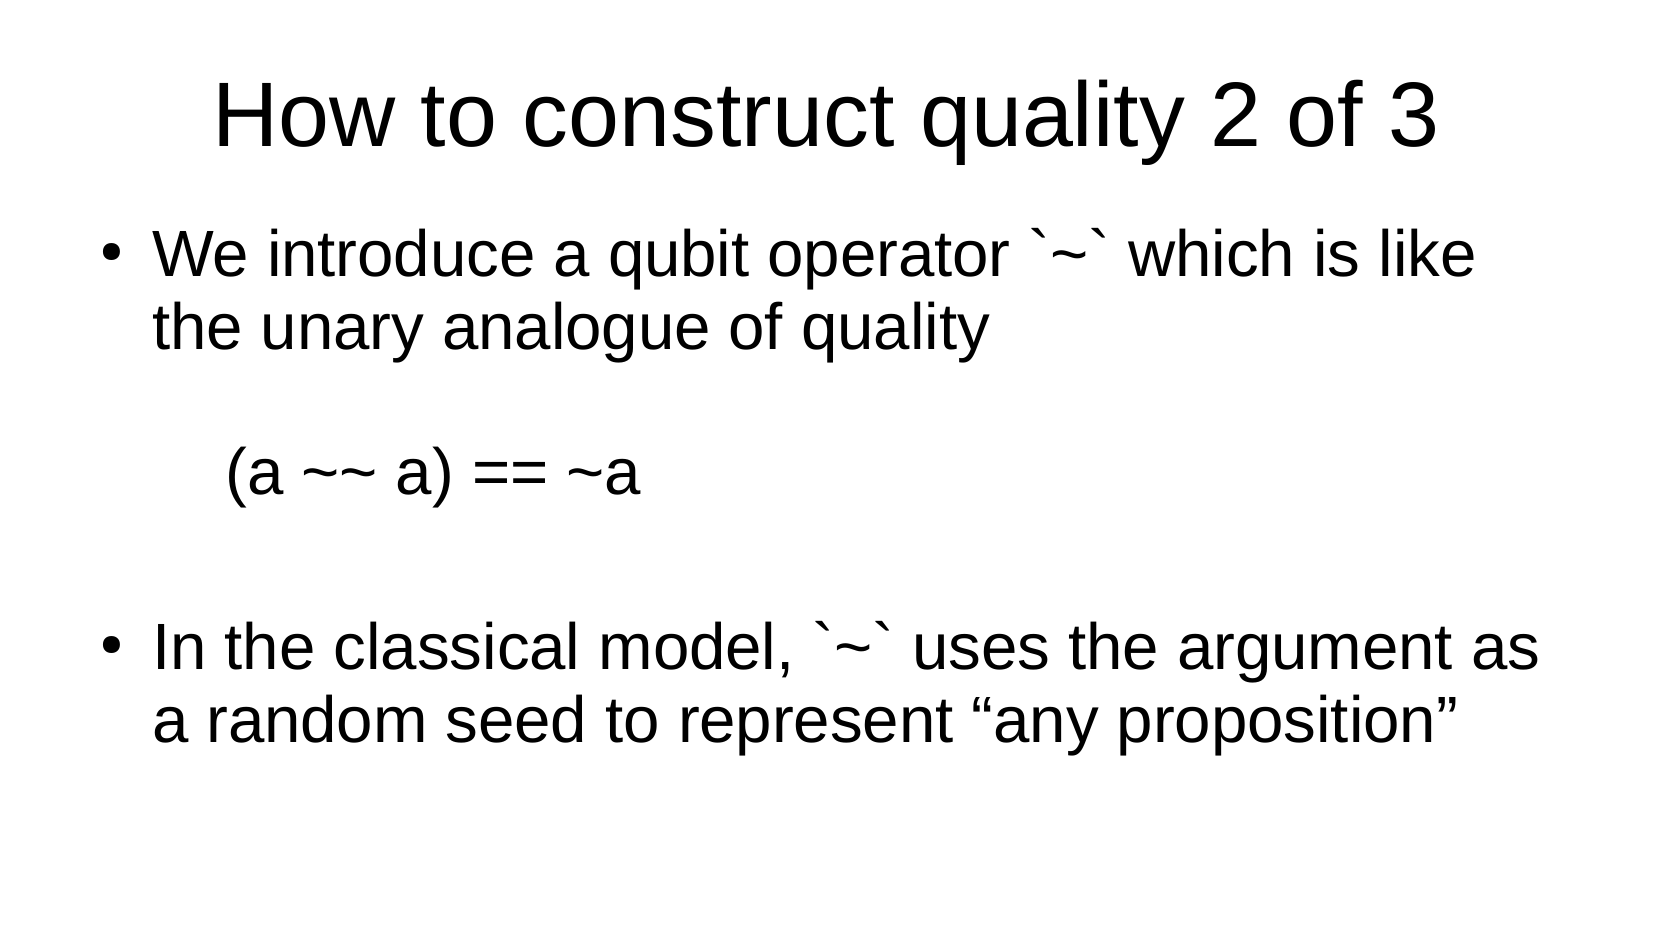

# How to construct quality 2 of 3
We introduce a qubit operator `~` which is like the unary analogue of quality
	(a ~~ a) == ~a
In the classical model, `~` uses the argument as a random seed to represent “any proposition”